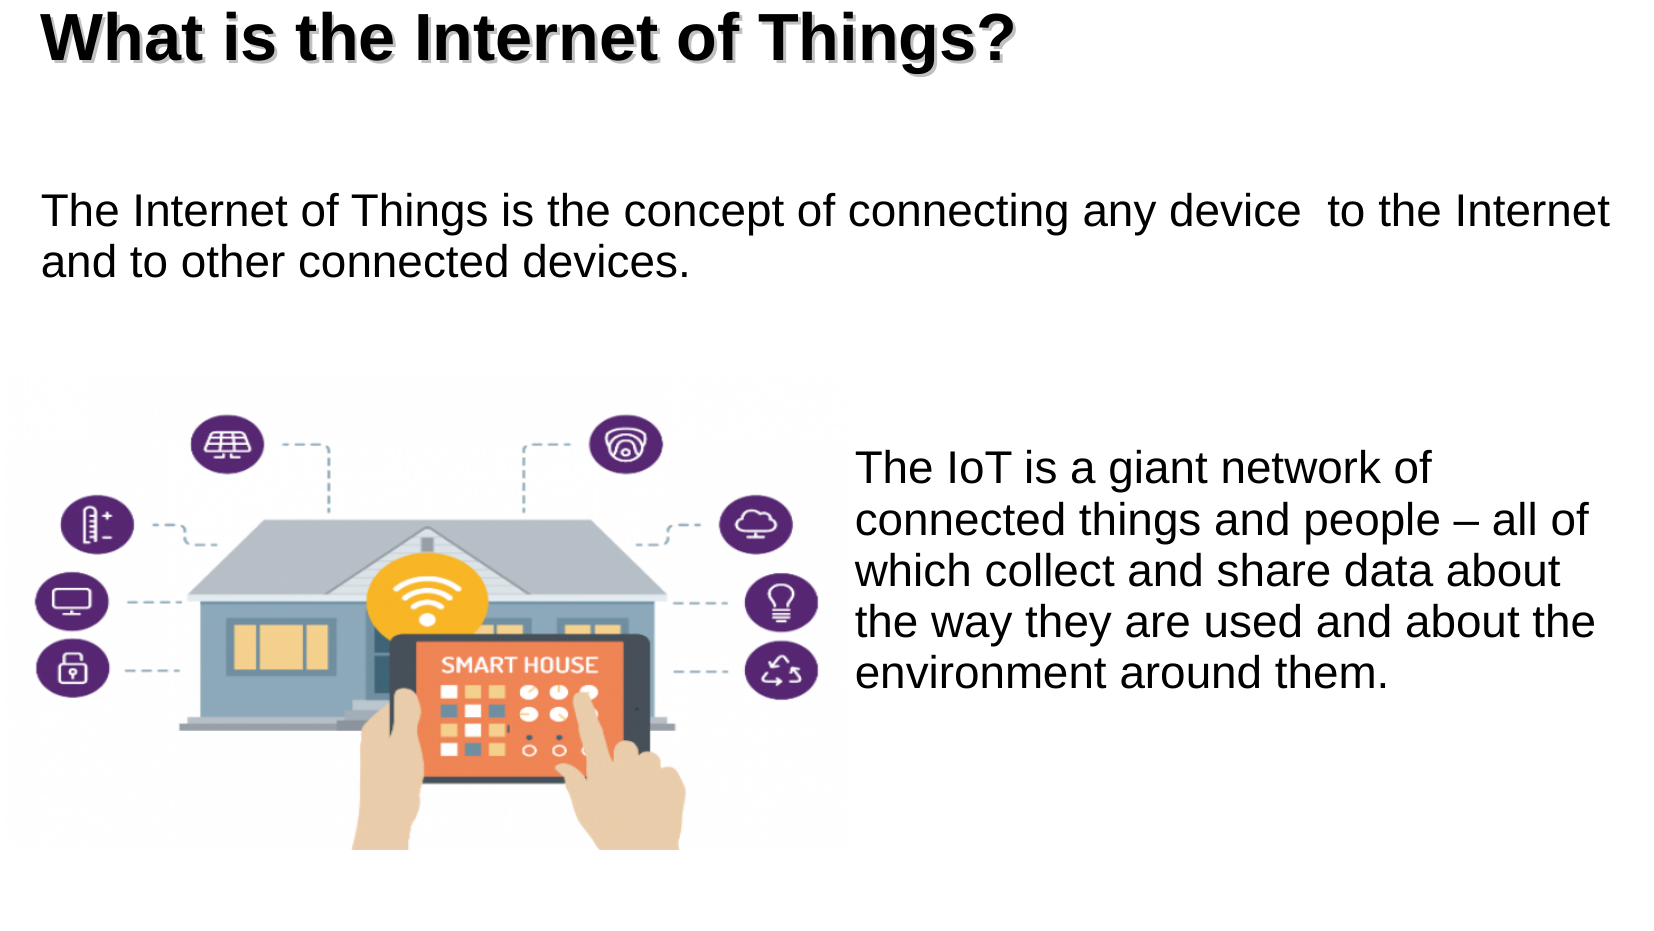

# What is the Internet of Things?
The Internet of Things is the concept of connecting any device to the Internet and to other connected devices.
The IoT is a giant network of connected things and people – all of which collect and share data about the way they are used and about the environment around them.